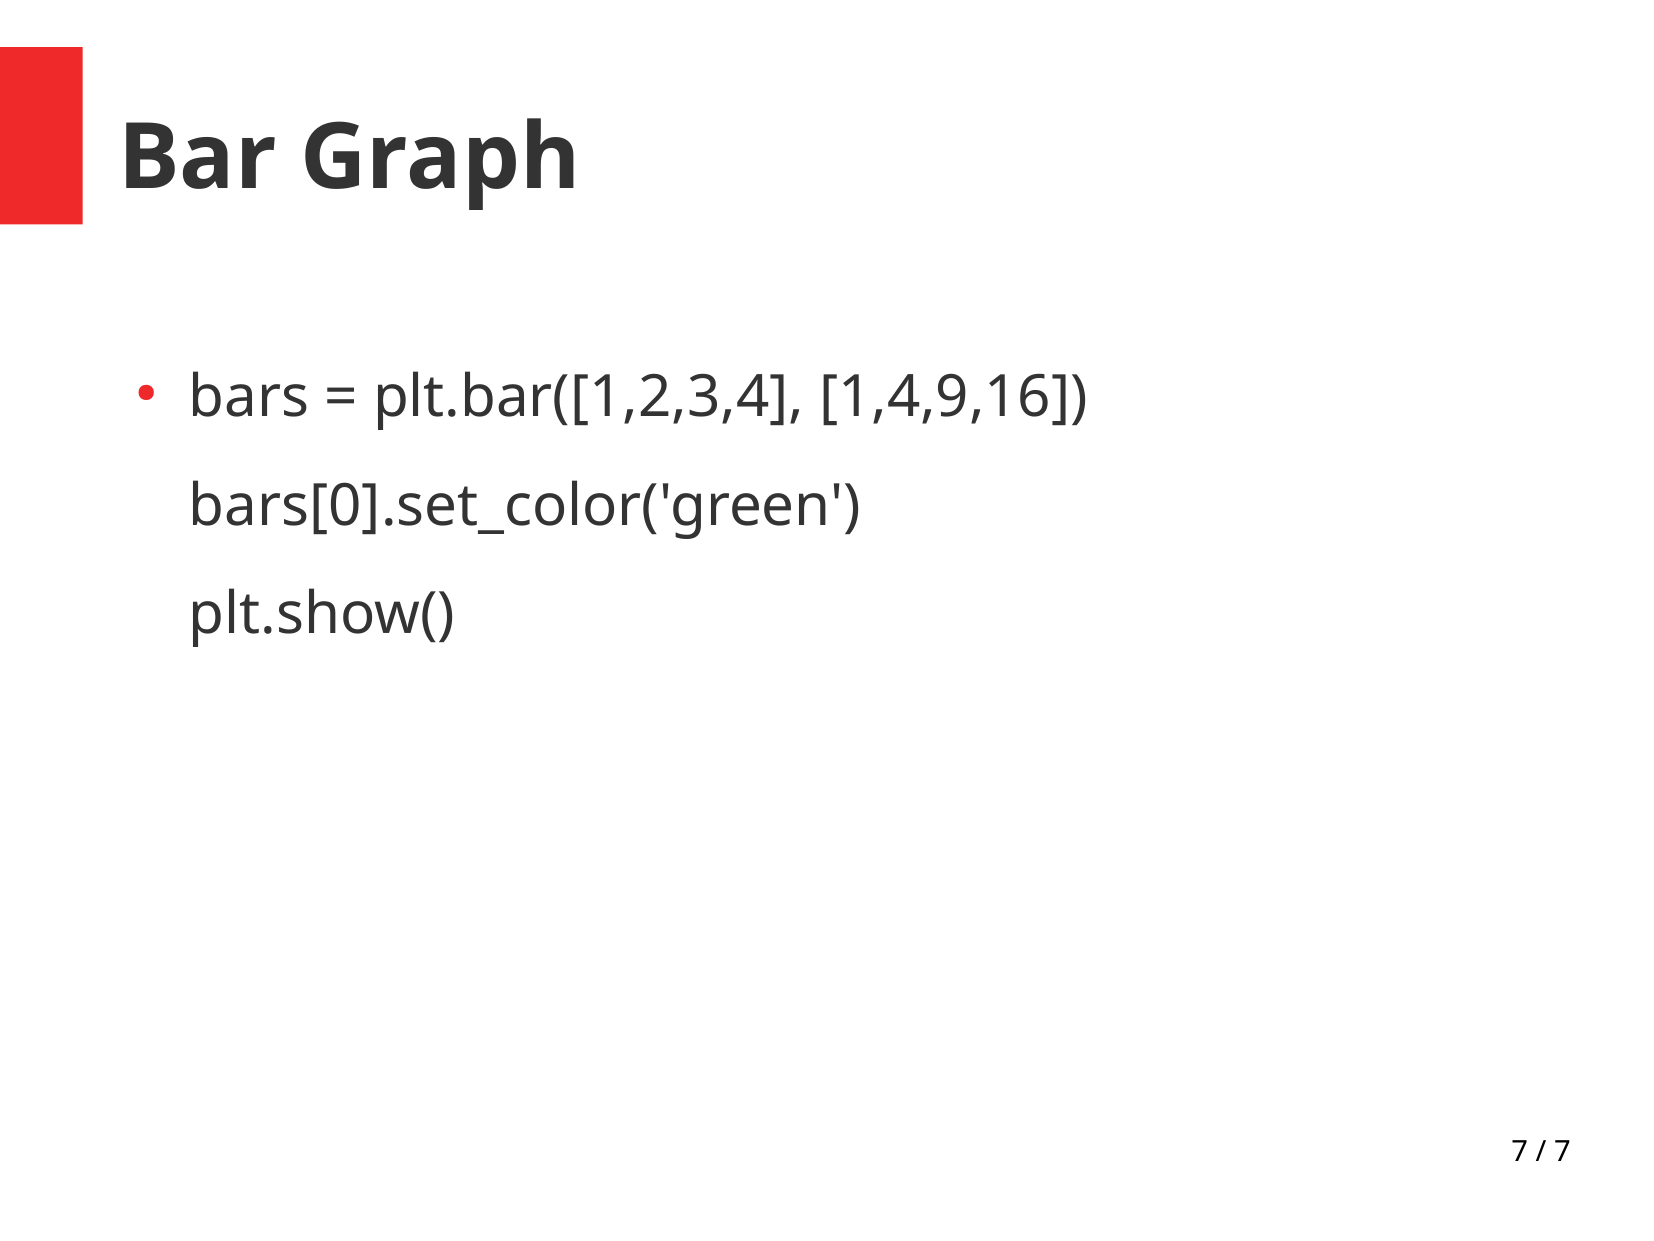

# Bar Graph
bars = plt.bar([1,2,3,4], [1,4,9,16])
bars[0].set_color('green')
plt.show()
7